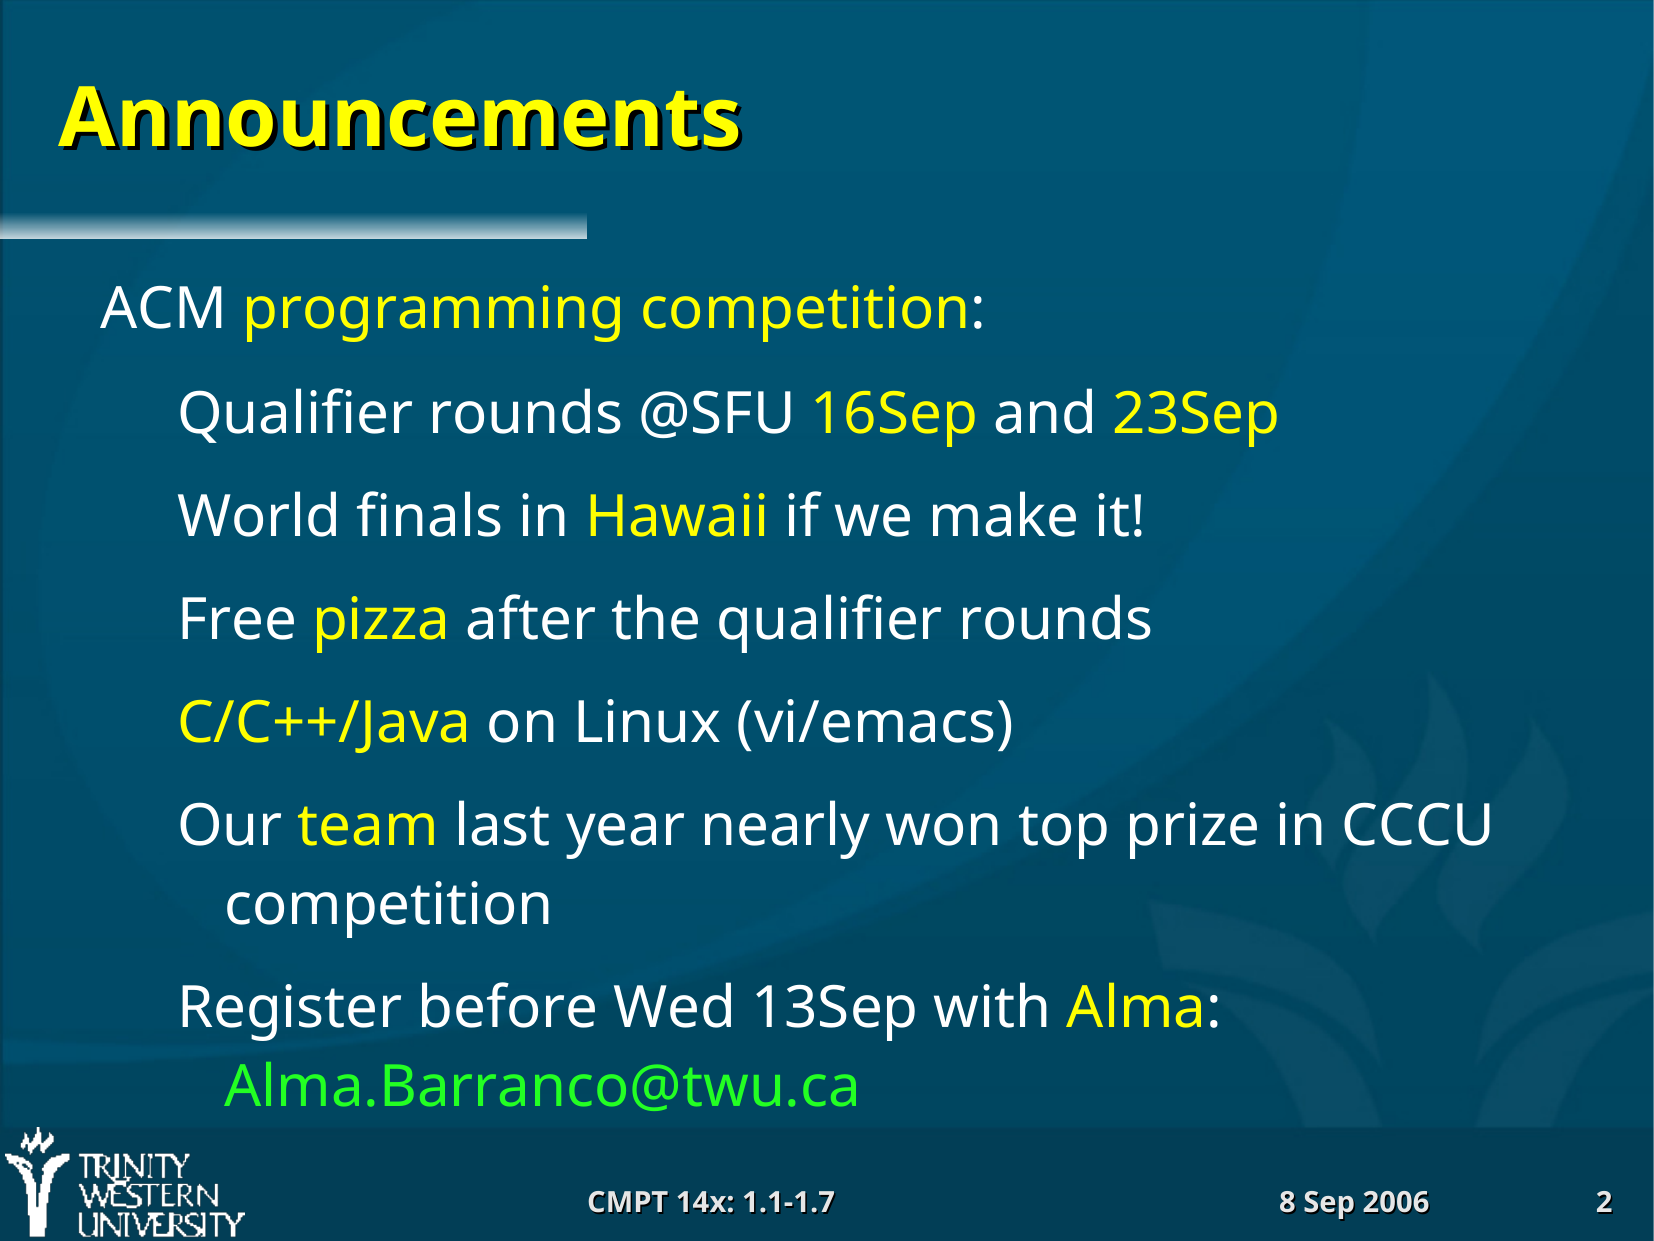

# Announcements
ACM programming competition:
Qualifier rounds @SFU 16Sep and 23Sep
World finals in Hawaii if we make it!
Free pizza after the qualifier rounds
C/C++/Java on Linux (vi/emacs)
Our team last year nearly won top prize in CCCU competition
Register before Wed 13Sep with Alma: Alma.Barranco@twu.ca
CMPT 14x: 1.1-1.7
8 Sep 2006
2